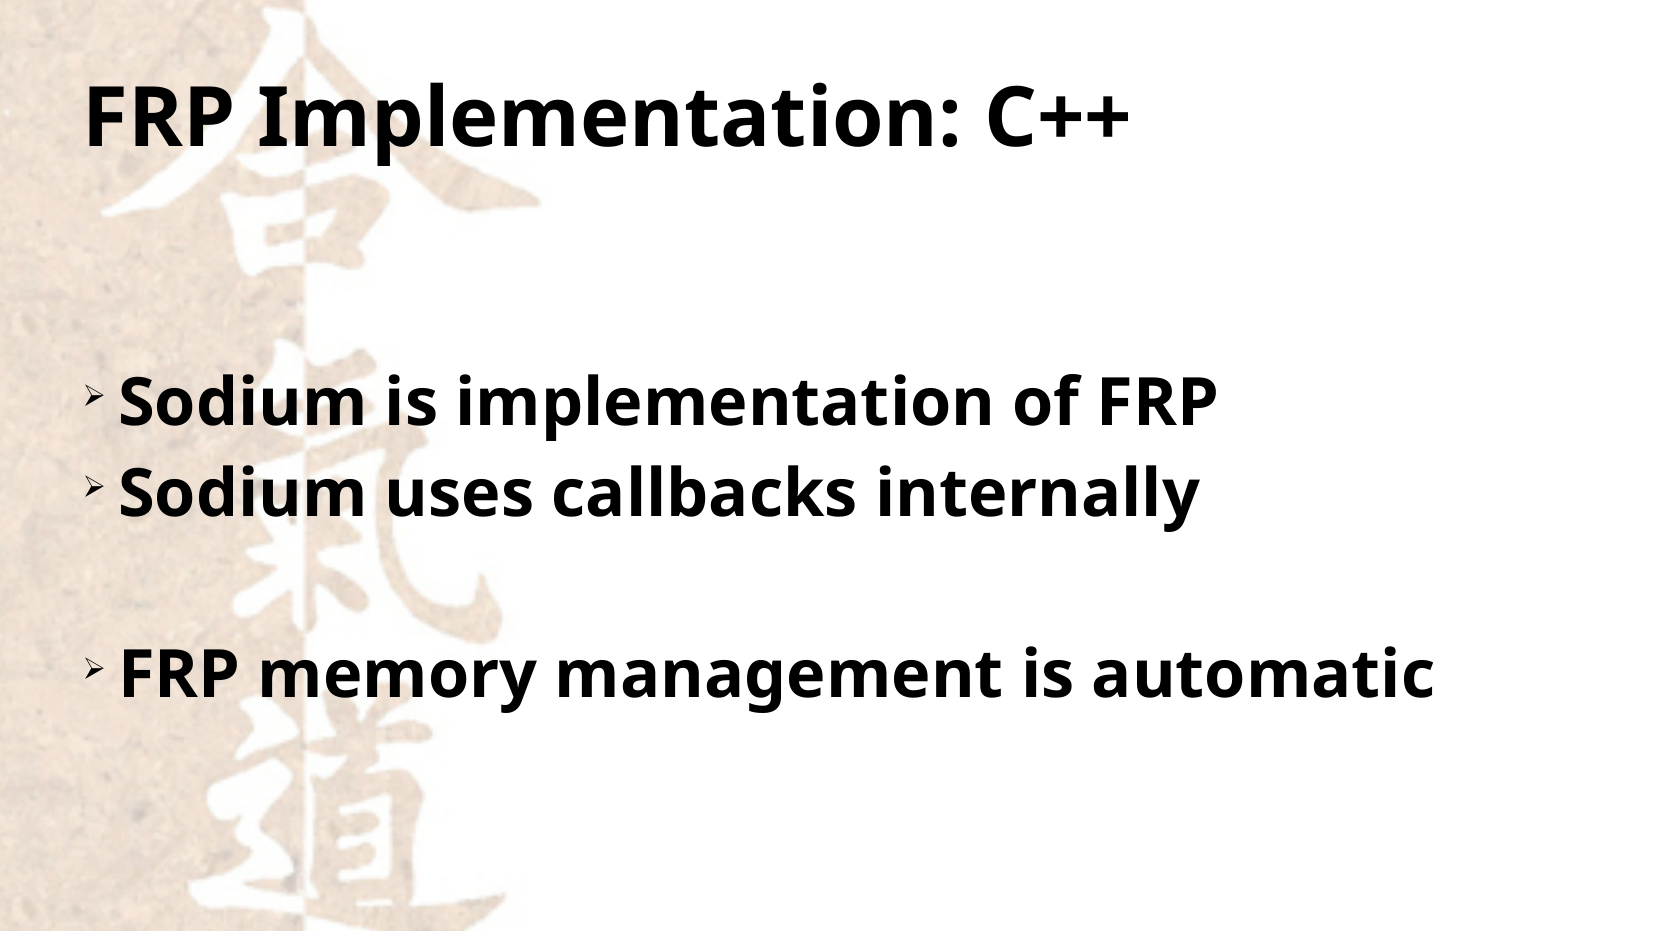

# FRP Implementation: C++
Sodium is implementation of FRP
Sodium uses callbacks internally
FRP memory management is automatic